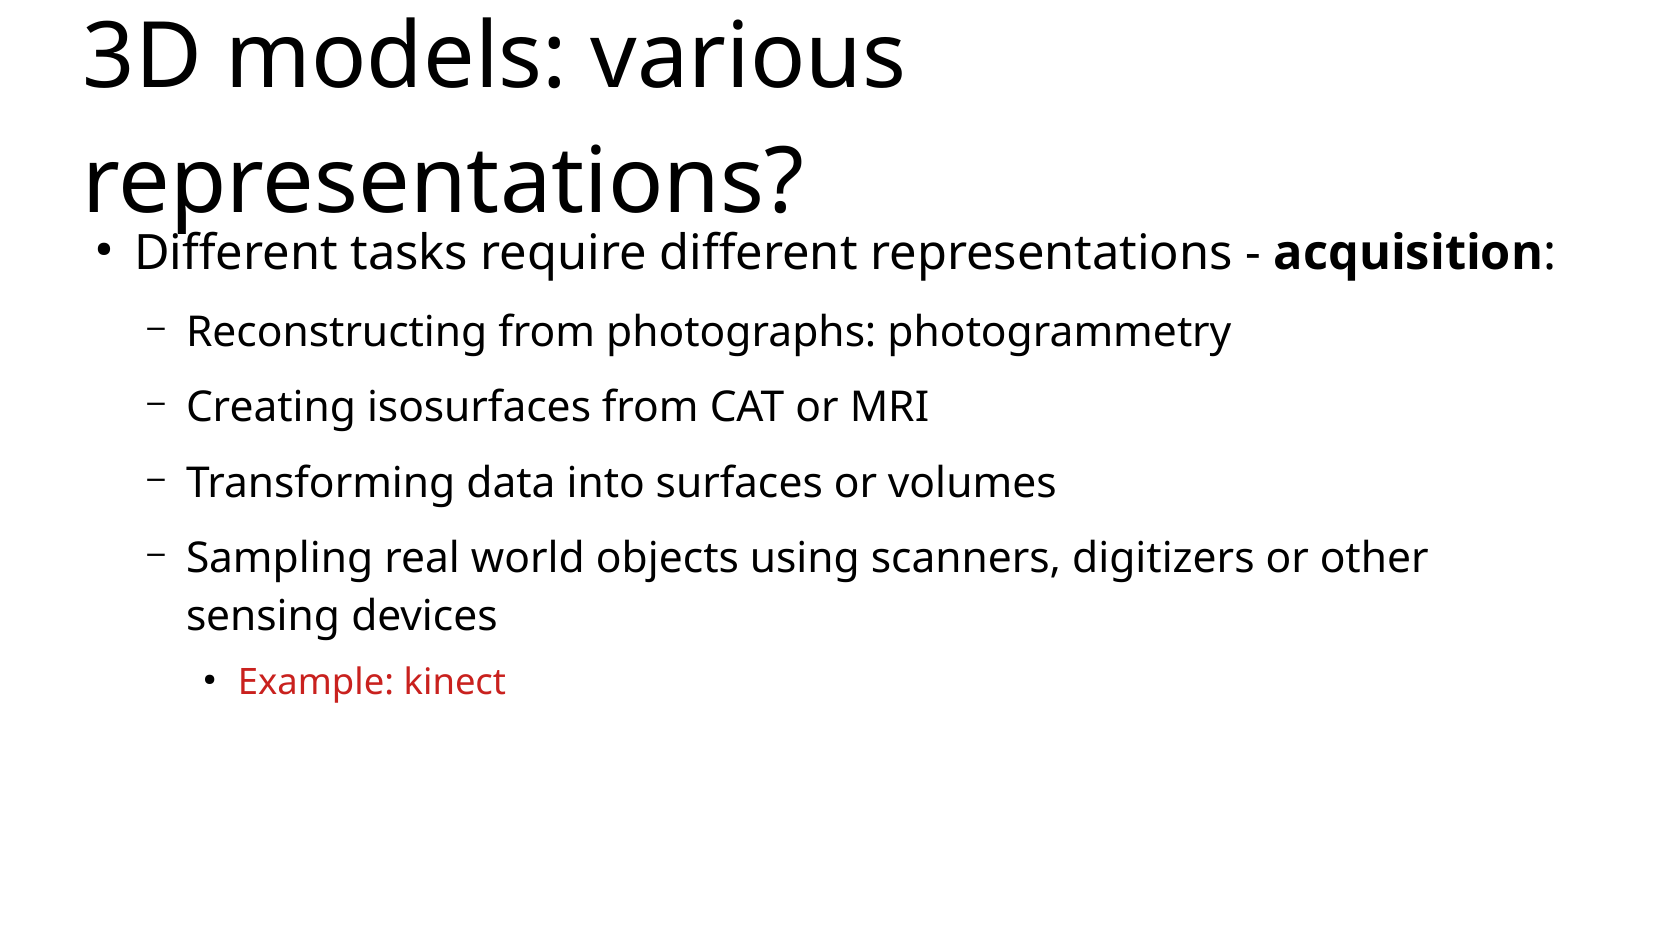

# 3D models: various representations?
Different tasks require different representations - acquisition:
Reconstructing from photographs: photogrammetry
Creating isosurfaces from CAT or MRI
Transforming data into surfaces or volumes
Sampling real world objects using scanners, digitizers or other sensing devices
Example: kinect